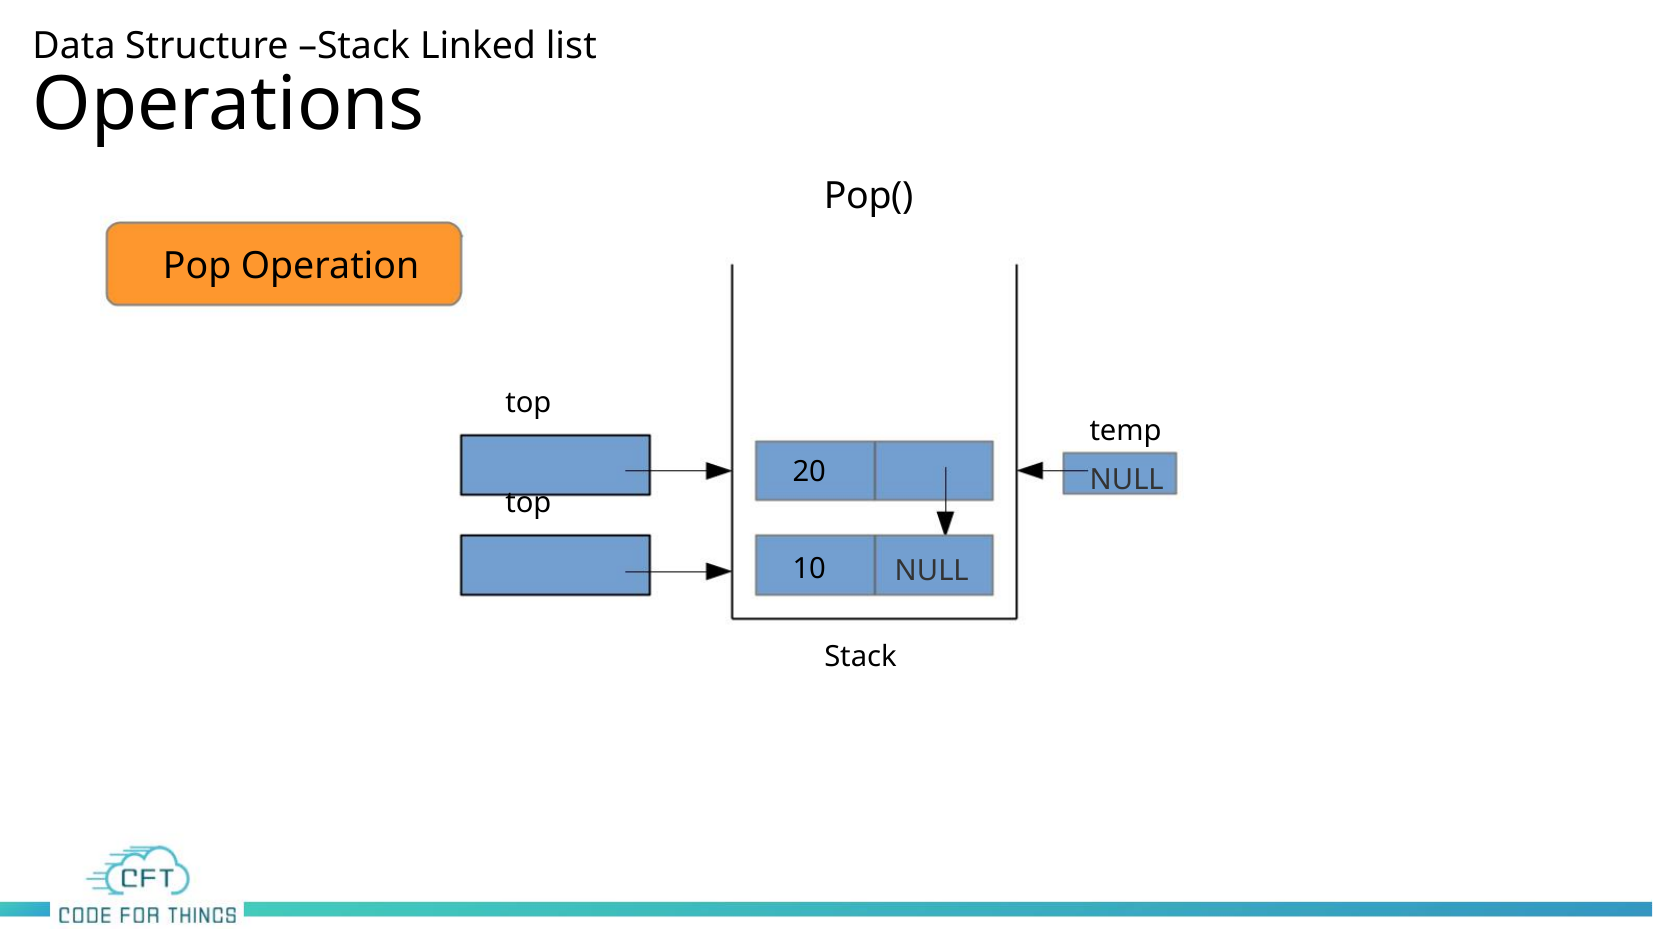

Data Structure –Stack Linked list
Operations
Pop()
Pop Operation
top
top
temp
NULL
20
10
NULL
Stack